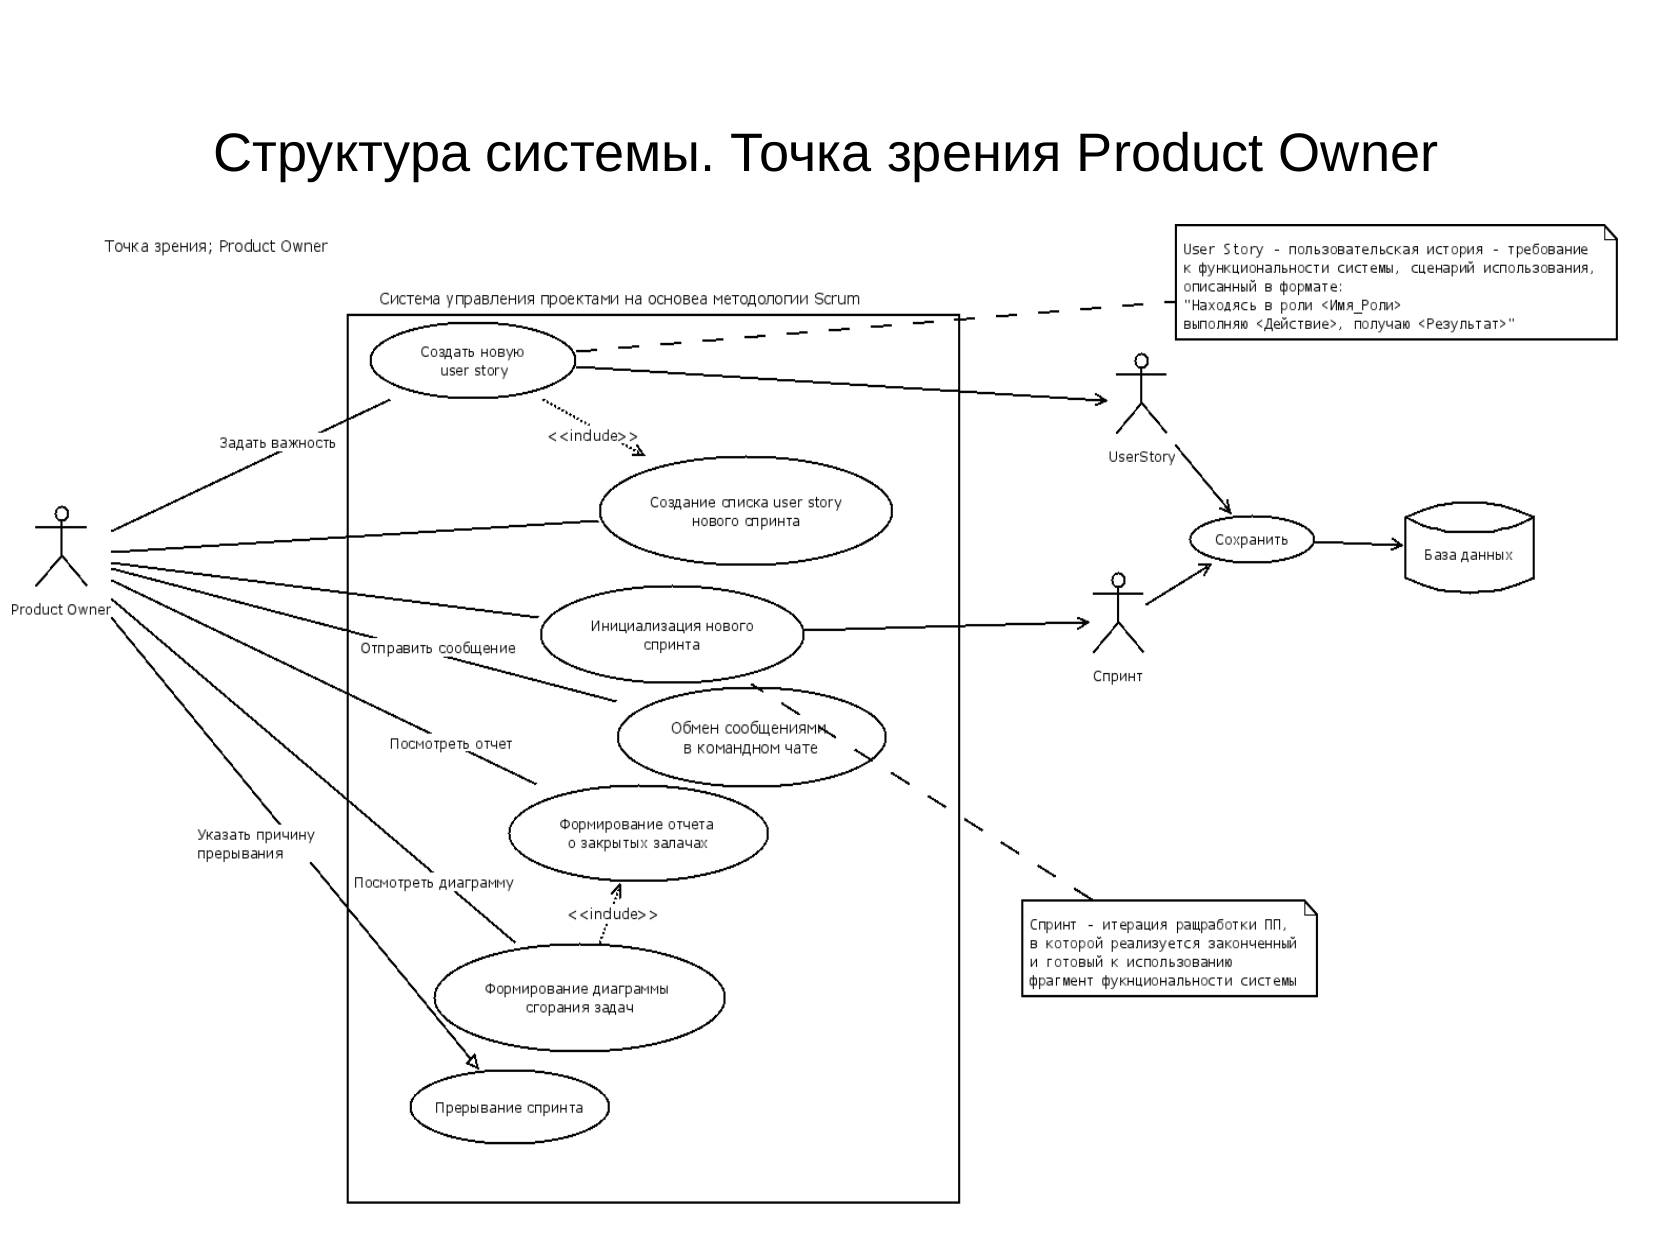

# Структура системы. Точка зрения Product Owner